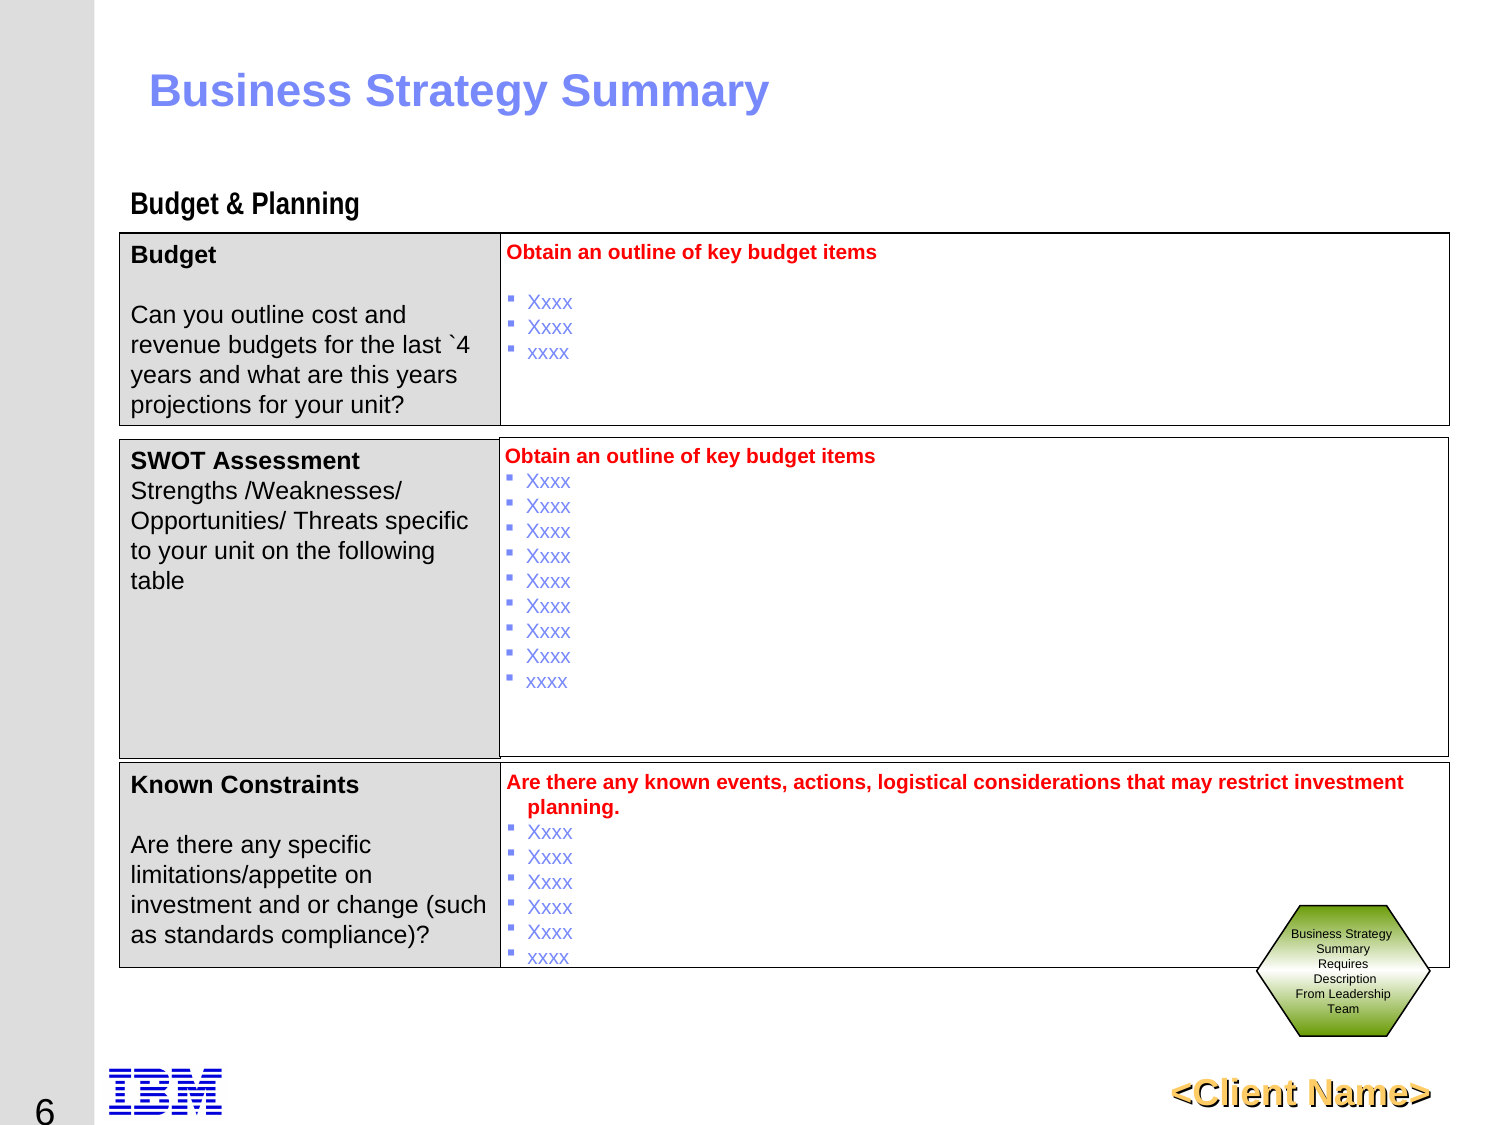

# Business Strategy Summary
Budget & Planning
Budget
Can you outline cost and revenue budgets for the last `4 years and what are this years projections for your unit?
Obtain an outline of key budget items
Xxxx
Xxxx
xxxx
Obtain an outline of key budget items
Xxxx
Xxxx
Xxxx
Xxxx
Xxxx
Xxxx
Xxxx
Xxxx
xxxx
SWOT Assessment
Strengths /Weaknesses/ Opportunities/ Threats specific to your unit on the following table
Known Constraints
Are there any specific limitations/appetite on investment and or change (such as standards compliance)?
Are there any known events, actions, logistical considerations that may restrict investment planning.
Xxxx
Xxxx
Xxxx
Xxxx
Xxxx
xxxx
Business Strategy
Summary
Requires
 Description
From Leadership
Team
6